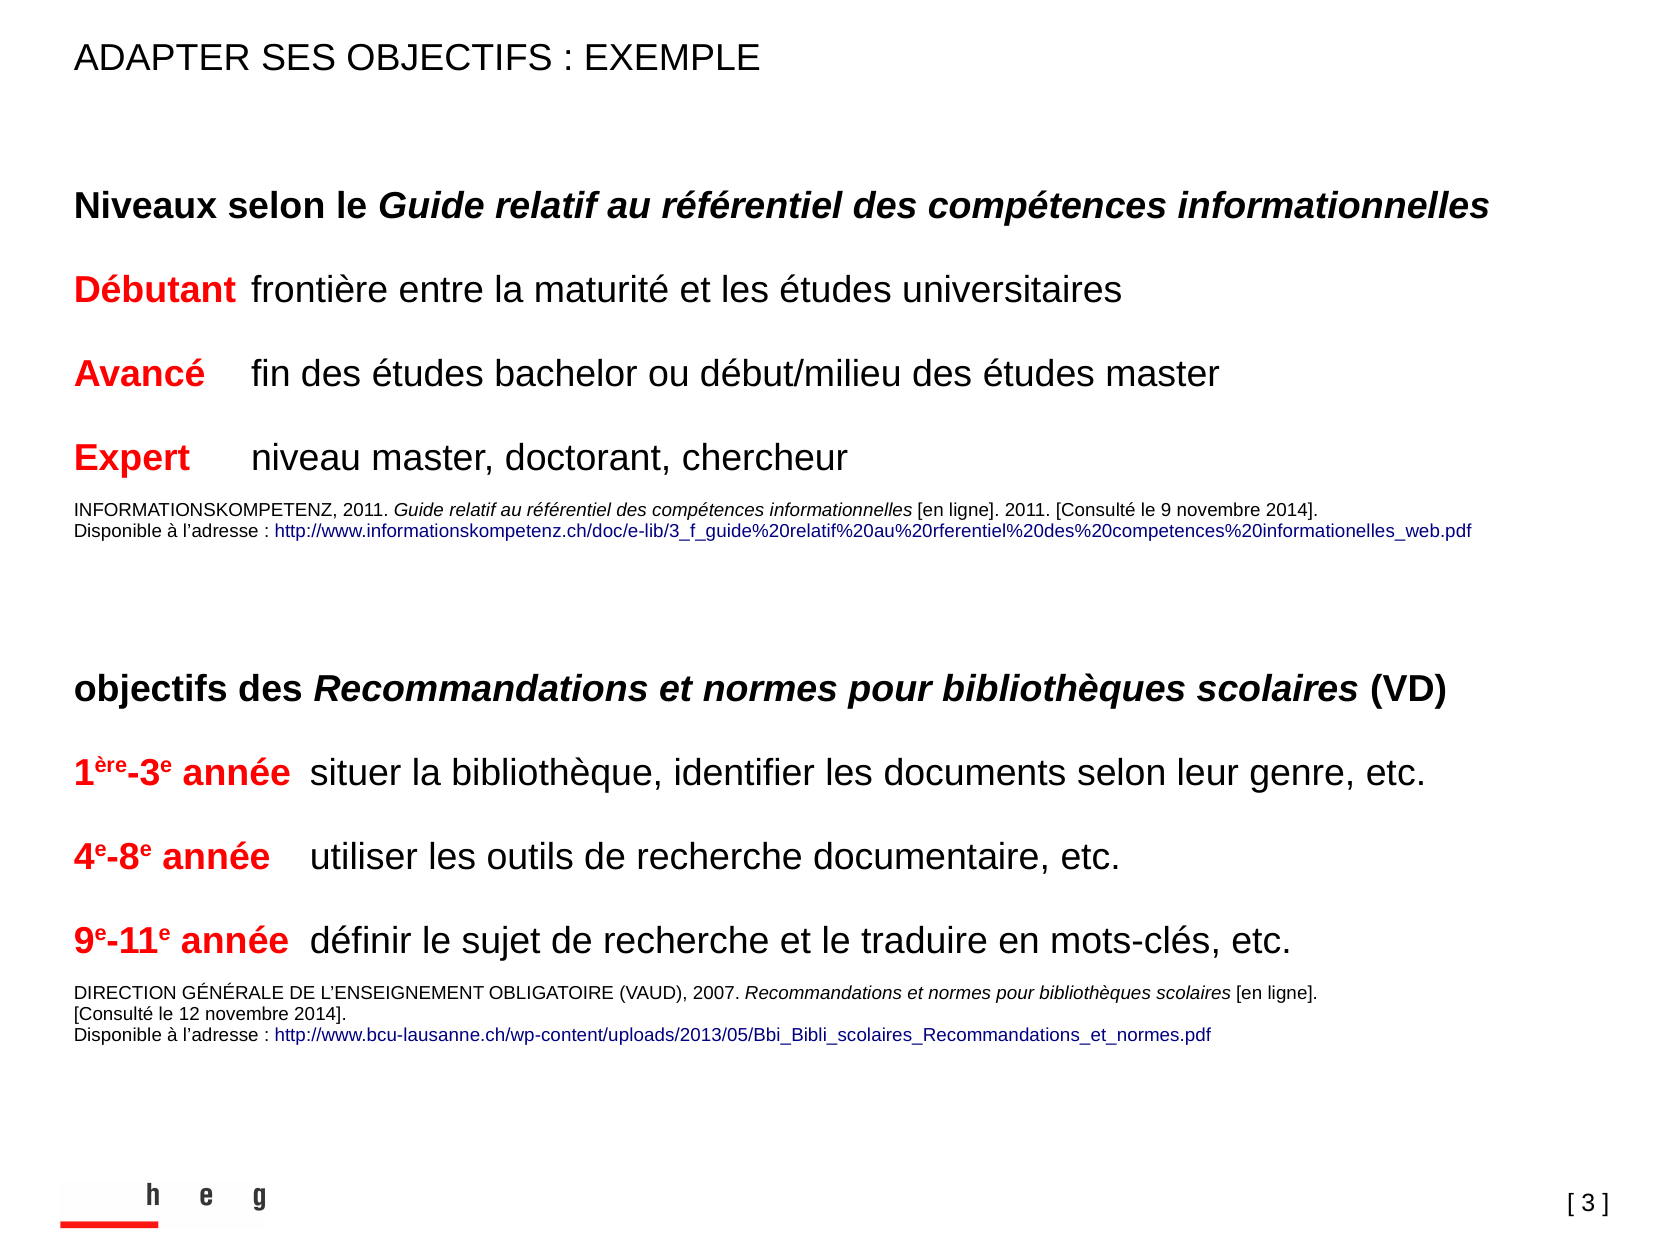

ADAPTER SES OBJECTIFS : EXEMPLE
Niveaux selon le Guide relatif au référentiel des compétences informationnelles
Débutant	frontière entre la maturité et les études universitaires
Avancé	fin des études bachelor ou début/milieu des études master
Expert	niveau master, doctorant, chercheur
INFORMATIONSKOMPETENZ, 2011. Guide relatif au référentiel des compétences informationnelles [en ligne]. 2011. [Consulté le 9 novembre 2014].
Disponible à l’adresse : http://www.informationskompetenz.ch/doc/e-lib/3_f_guide%20relatif%20au%20rferentiel%20des%20competences%20informationelles_web.pdf
objectifs des Recommandations et normes pour bibliothèques scolaires (VD)
1ère-3e année	situer la bibliothèque, identifier les documents selon leur genre, etc.
4e-8e année	utiliser les outils de recherche documentaire, etc.
9e-11e année	définir le sujet de recherche et le traduire en mots-clés, etc.
DIRECTION GÉNÉRALE DE L’ENSEIGNEMENT OBLIGATOIRE (VAUD), 2007. Recommandations et normes pour bibliothèques scolaires [en ligne]. [Consulté le 12 novembre 2014].
Disponible à l’adresse : http://www.bcu-lausanne.ch/wp-content/uploads/2013/05/Bbi_Bibli_scolaires_Recommandations_et_normes.pdf